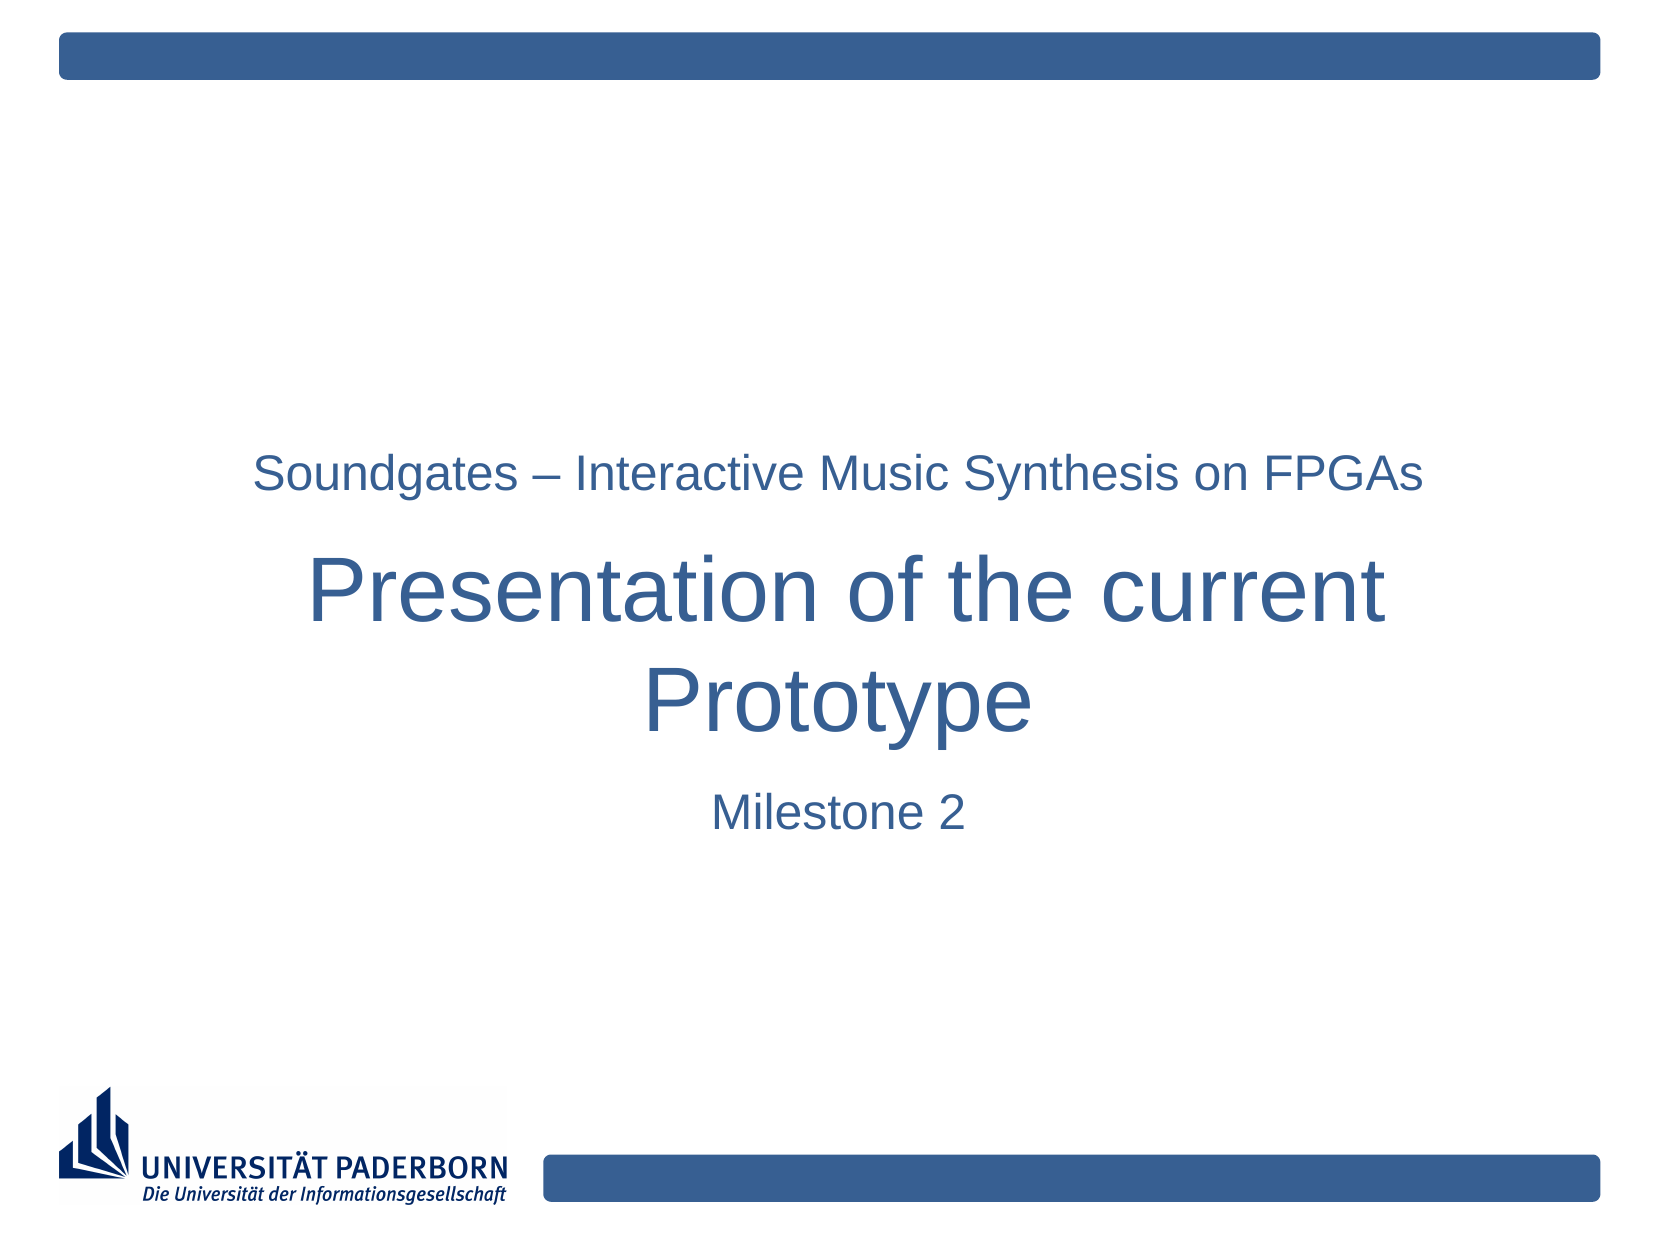

# Soundgates – Interactive Music Synthesis on FPGAs
 Presentation of the current Prototype
Milestone 2